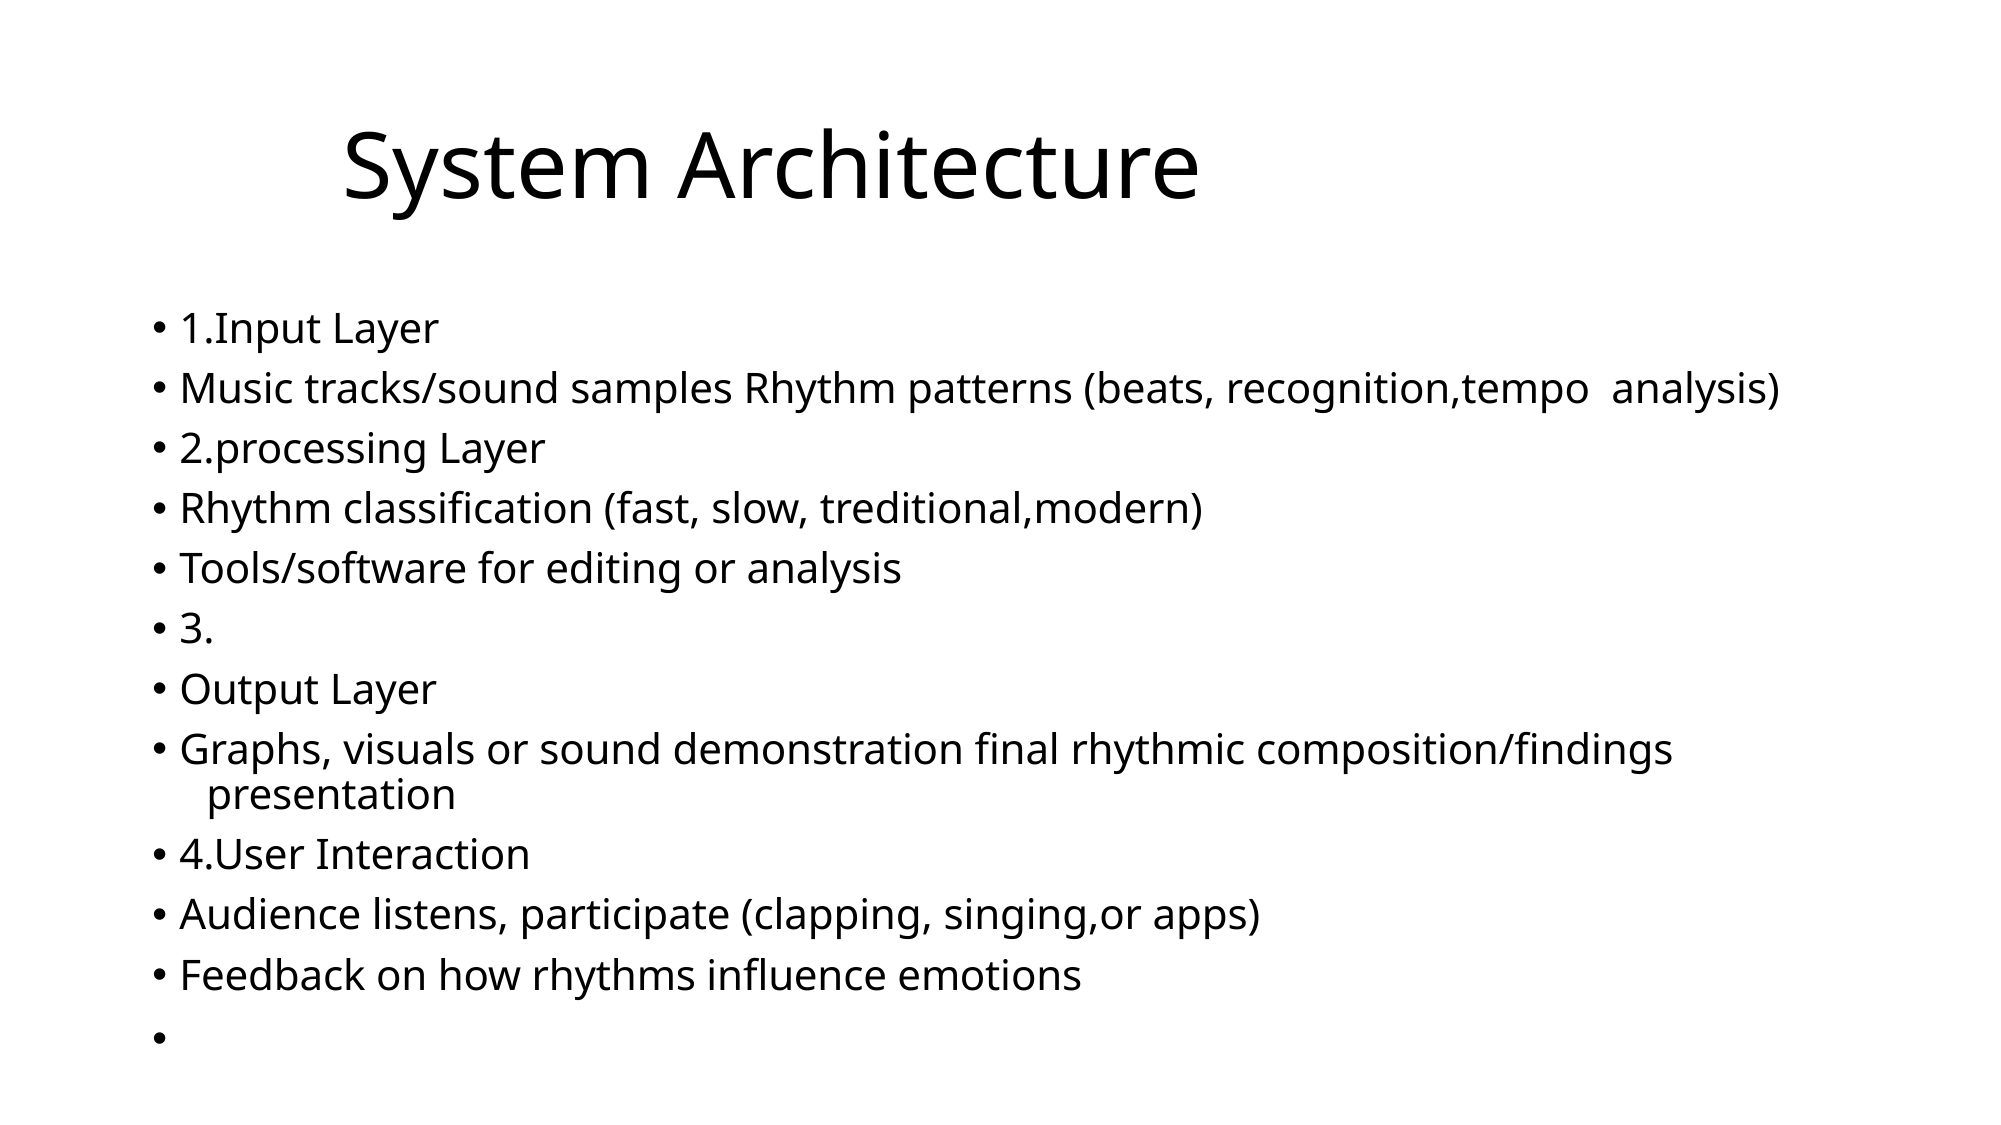

# System Architecture
1.Input Layer
Music tracks/sound samples Rhythm patterns (beats, recognition,tempo analysis)
2.processing Layer
Rhythm classification (fast, slow, treditional,modern)
Tools/software for editing or analysis
3.
Output Layer
Graphs, visuals or sound demonstration final rhythmic composition/findings presentation
4.User Interaction
Audience listens, participate (clapping, singing,or apps)
Feedback on how rhythms influence emotions